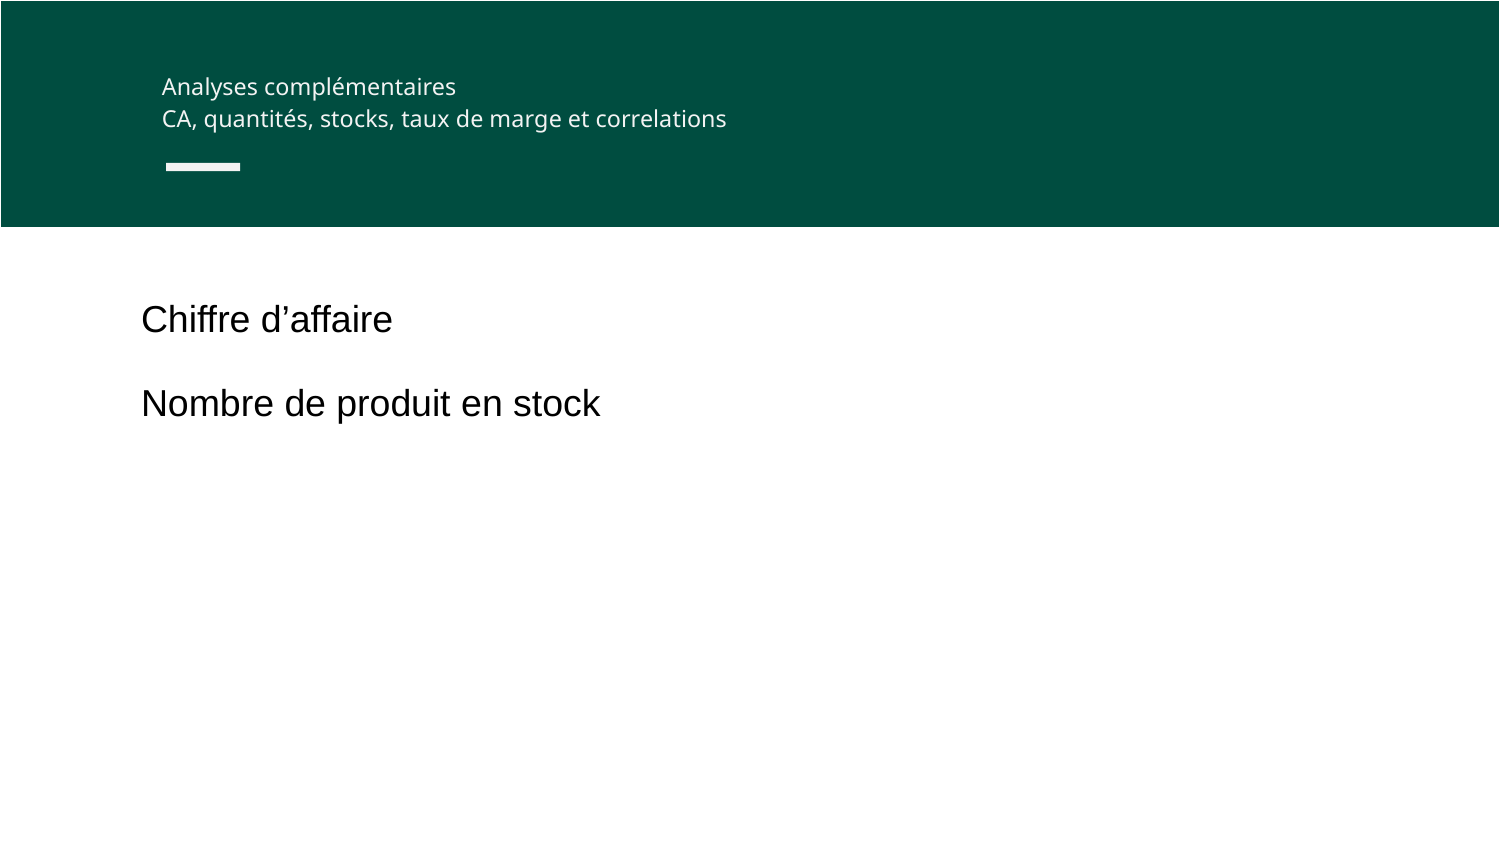

Analyses complémentaires
CA, quantités, stocks, taux de marge et correlations
Chiffre d’affaire
Nombre de produit en stock